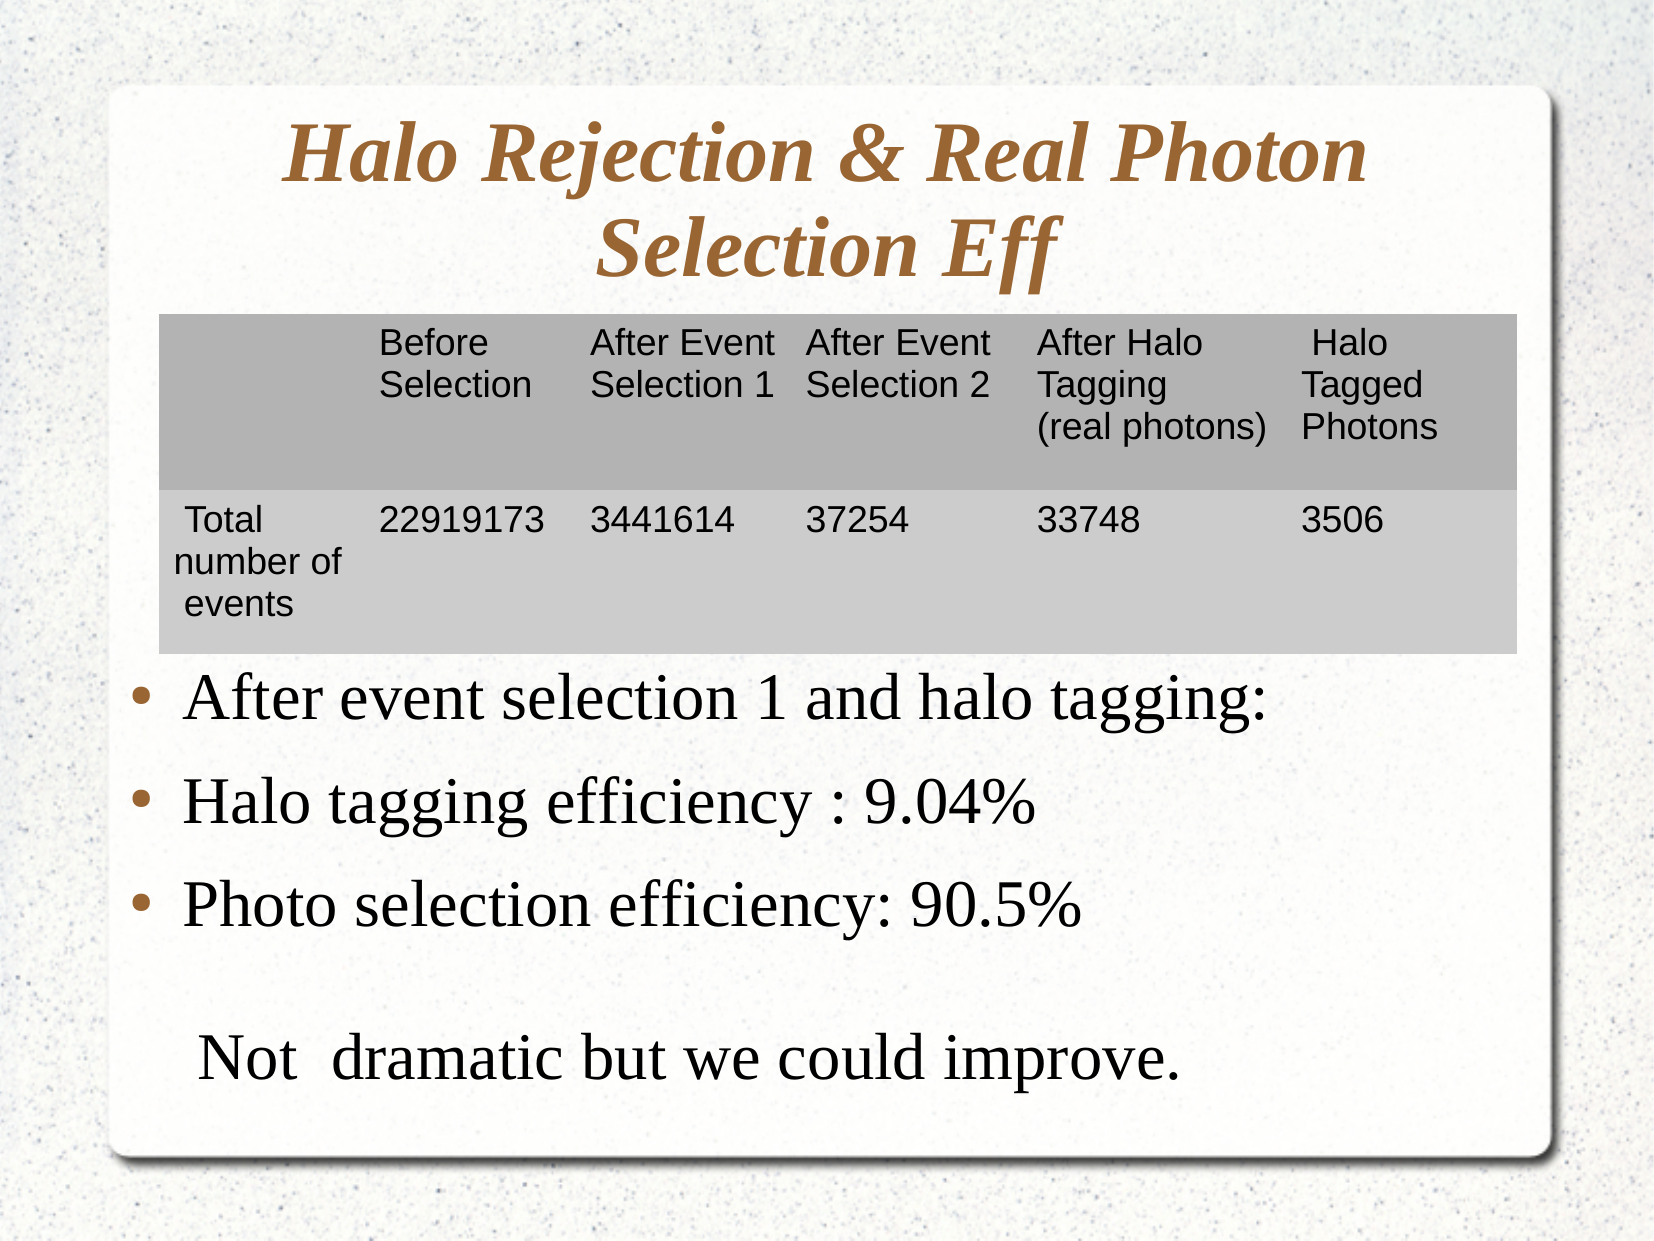

# Halo Rejection & Real Photon Selection Eff
| | Before Selection | After Event Selection 1 | After Event Selection 2 | After Halo Tagging (real photons) | Halo Tagged Photons |
| --- | --- | --- | --- | --- | --- |
| Total number of events | 22919173 | 3441614 | 37254 | 33748 | 3506 |
After event selection 1 and halo tagging:
Halo tagging efficiency : 9.04%
Photo selection efficiency: 90.5%
Not dramatic but we could improve.